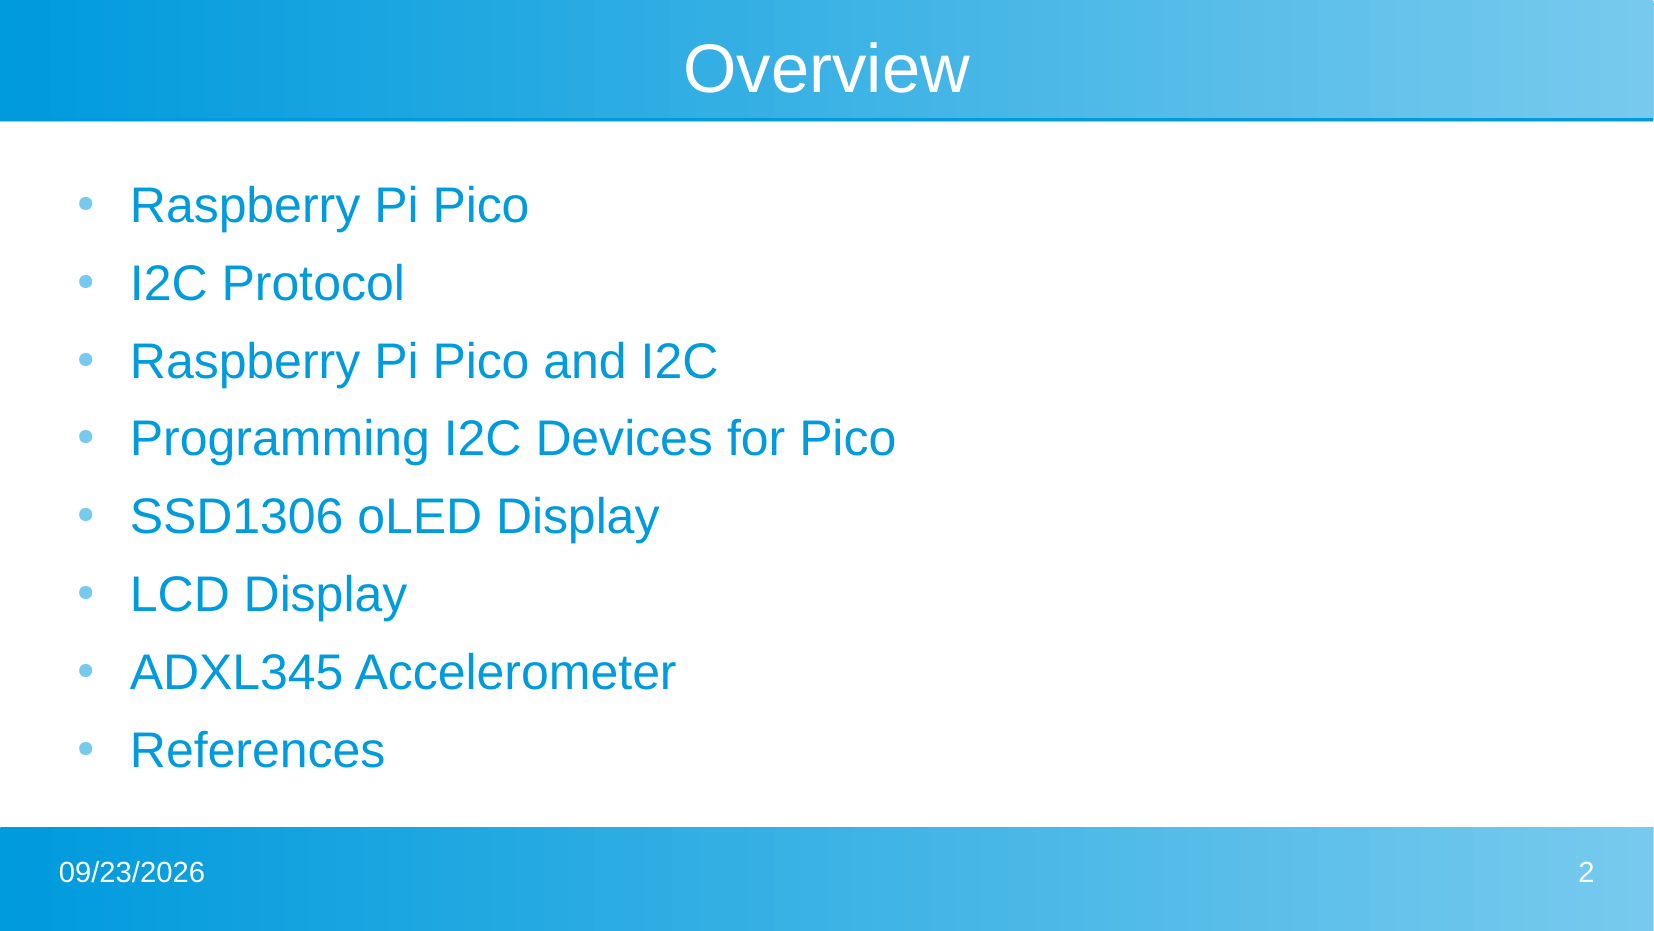

# Overview
Raspberry Pi Pico
I2C Protocol
Raspberry Pi Pico and I2C
Programming I2C Devices for Pico
SSD1306 oLED Display
LCD Display
ADXL345 Accelerometer
References
2